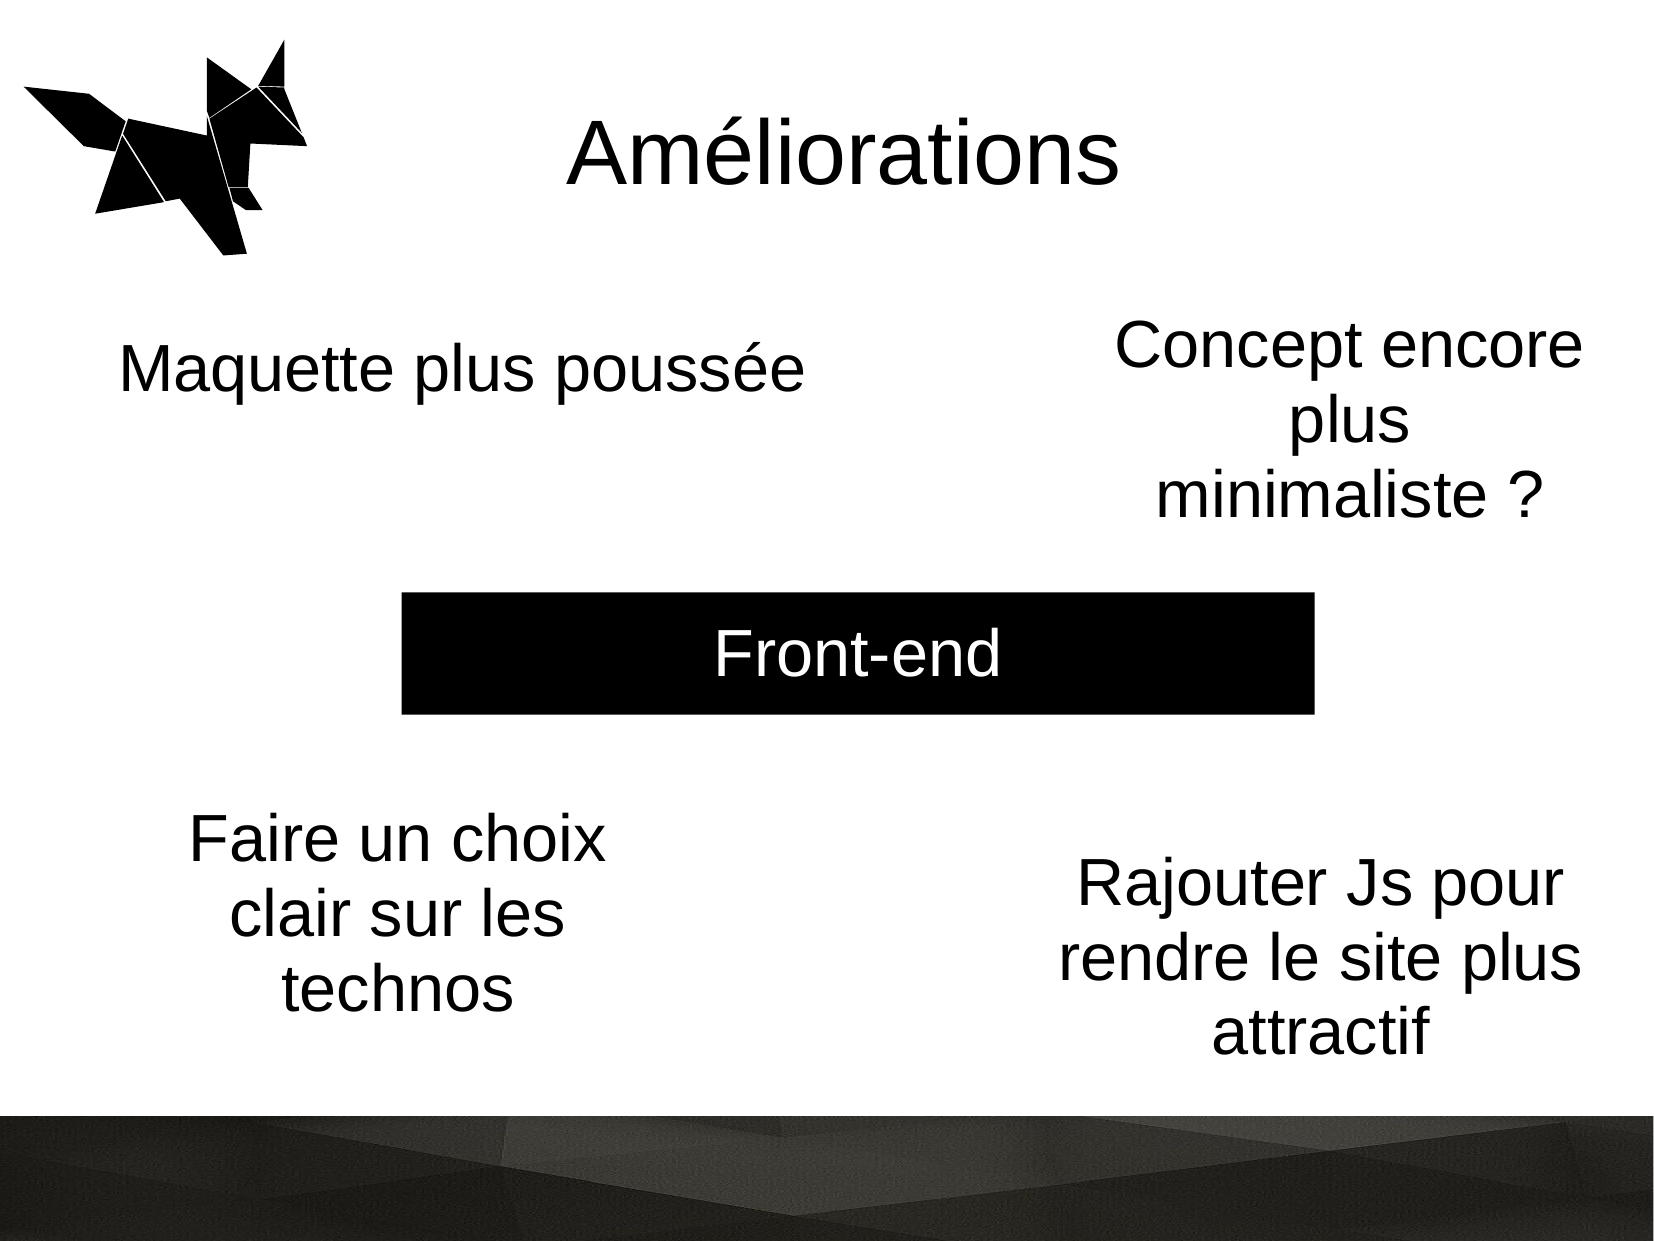

# Améliorations
Concept encore plus minimaliste ?
Maquette plus poussée
Front-end
Rajouter Js pour rendre le site plus attractif
Faire un choix clair sur les technos